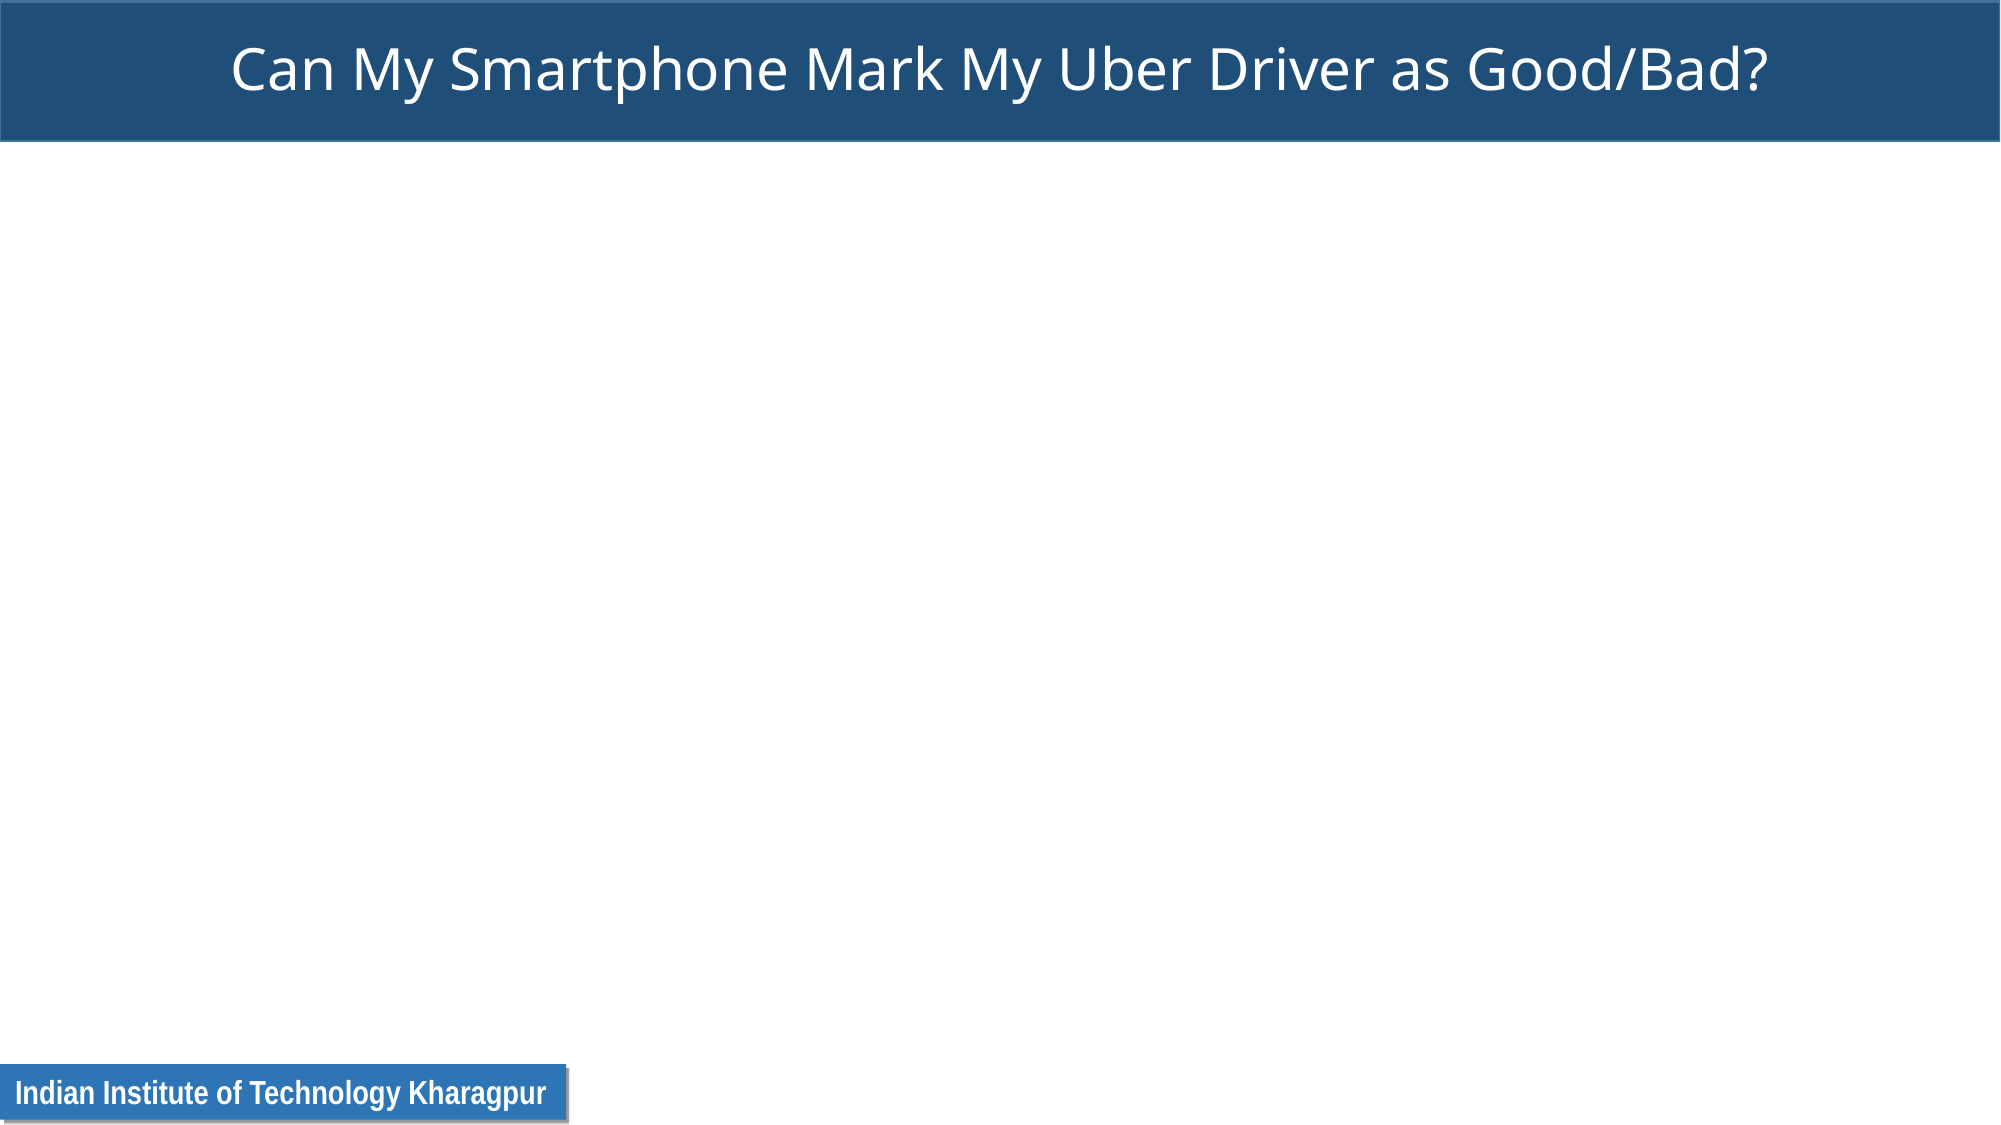

# Can My Smartphone Mark My Uber Driver as Good/Bad?